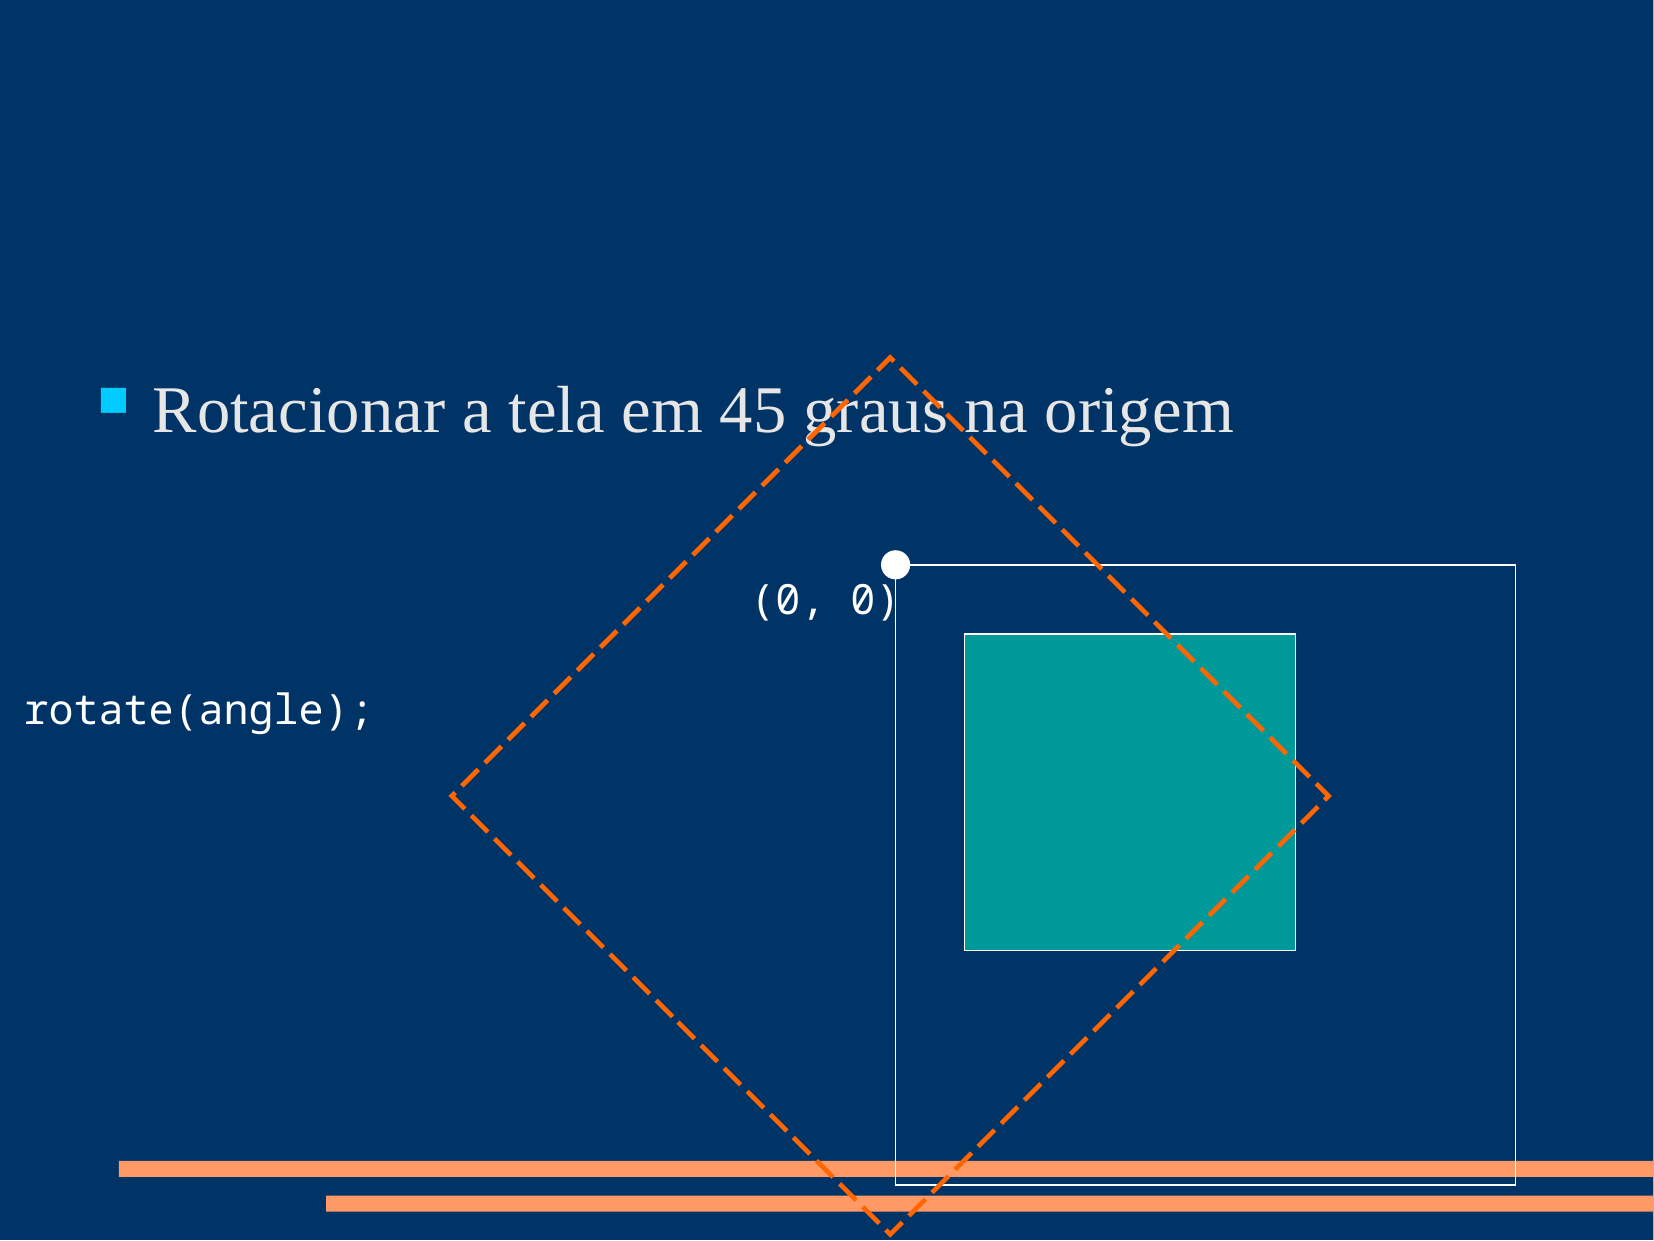

# Rotacionar a tela em 45 graus na origem
(0, 0)
rotate(angle);